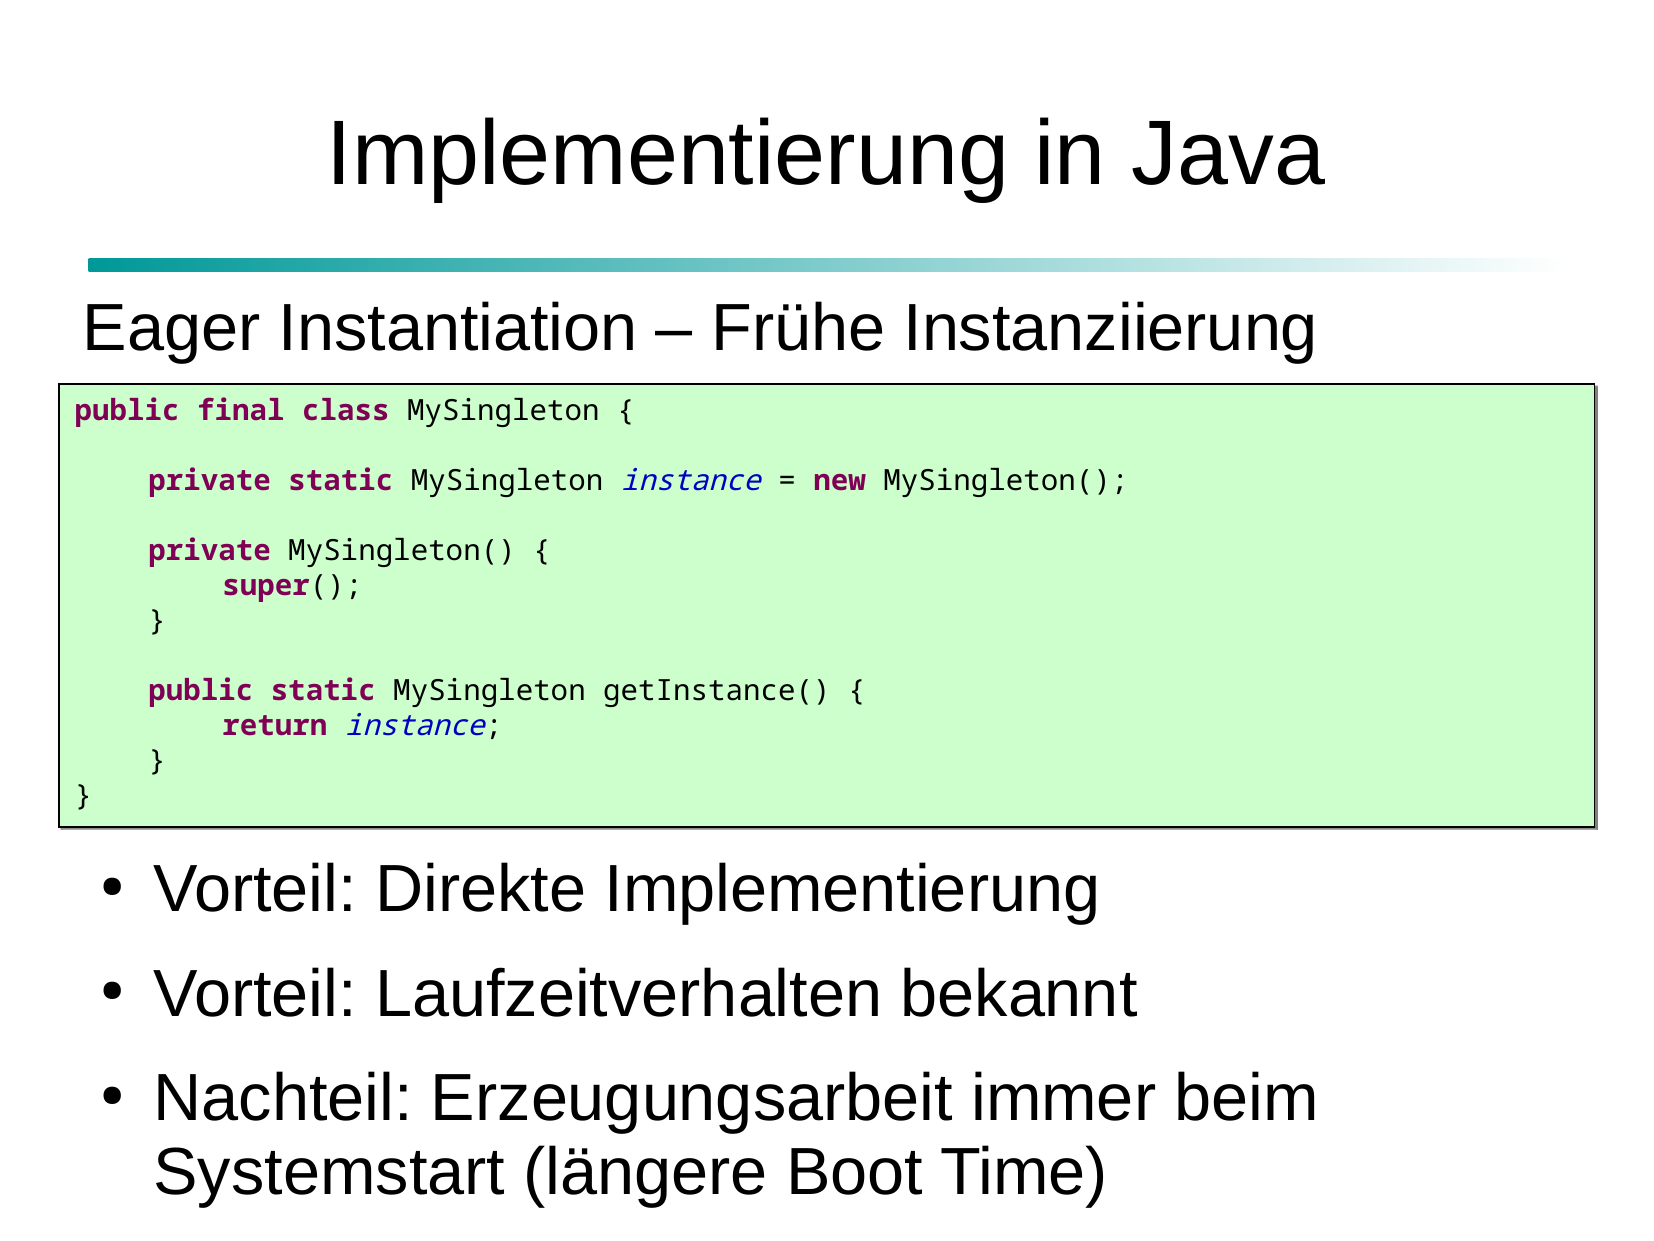

# Implementierung in Java
Eager Instantiation – Frühe Instanziierung
public final class MySingleton {
	private static MySingleton instance = new MySingleton();
	private MySingleton() {
		super();
	}
	public static MySingleton getInstance() {
		return instance;
	}
}
Vorteil: Direkte Implementierung
Vorteil: Laufzeitverhalten bekannt
Nachteil: Erzeugungsarbeit immer beim Systemstart (längere Boot Time)